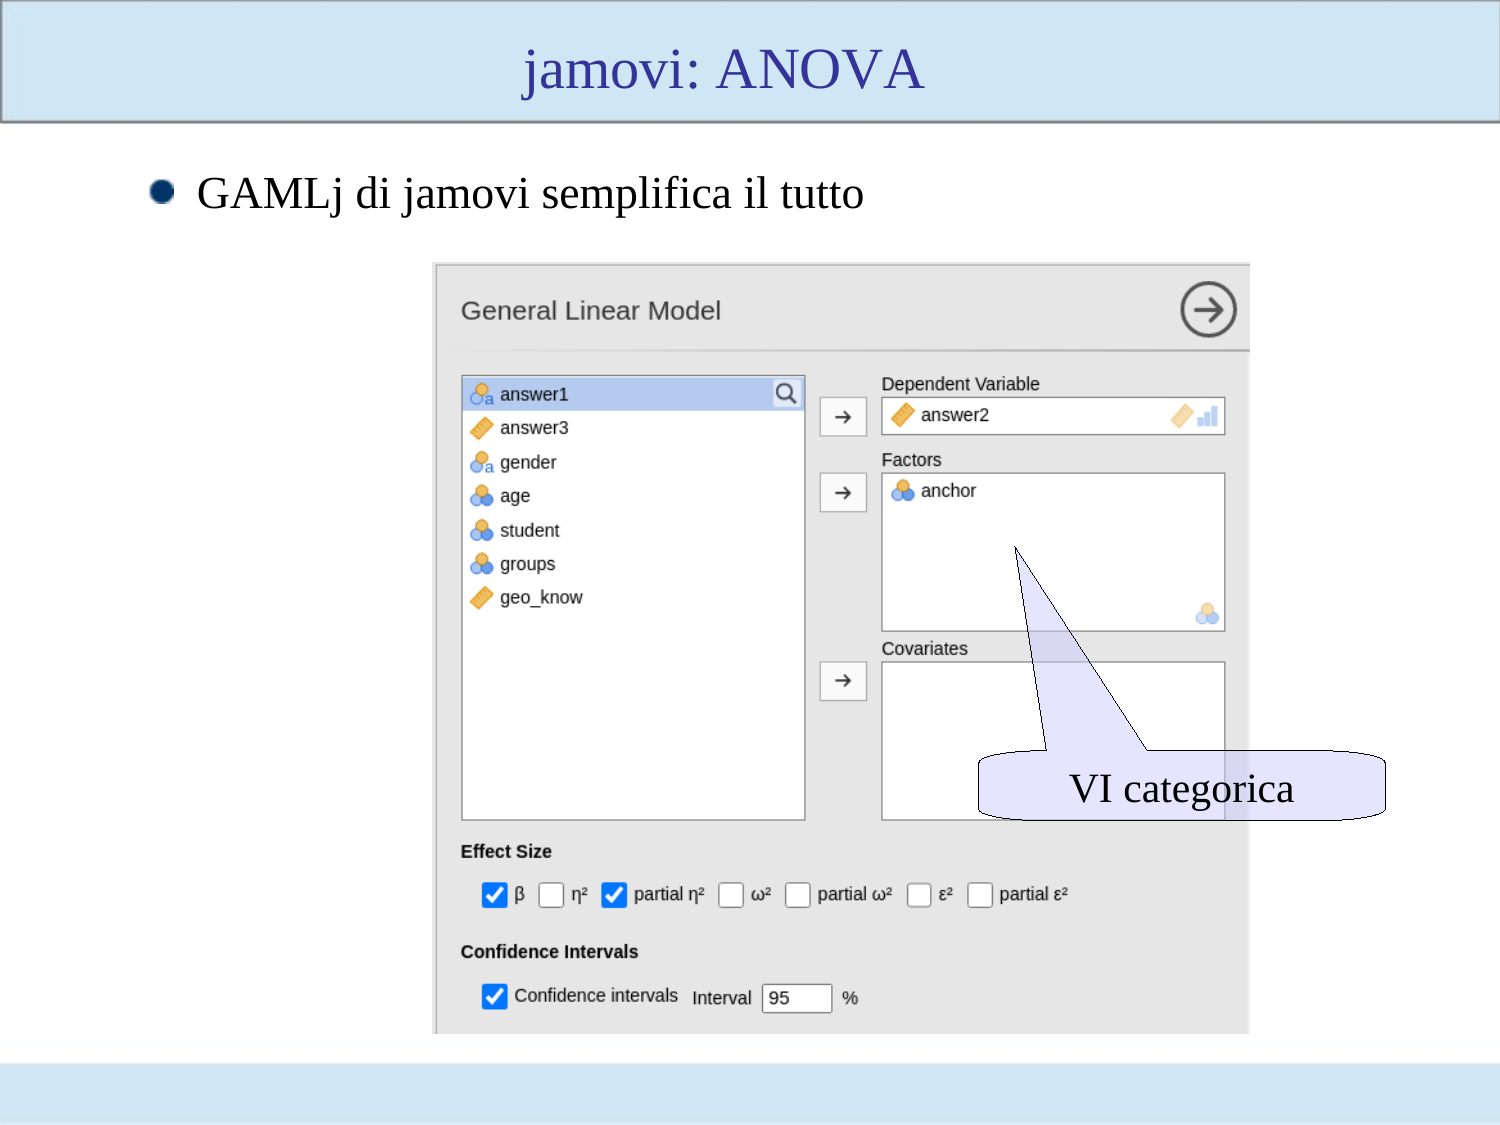

# jamovi: ANOVA
 GAMLj di jamovi semplifica il tutto
VI categorica
118